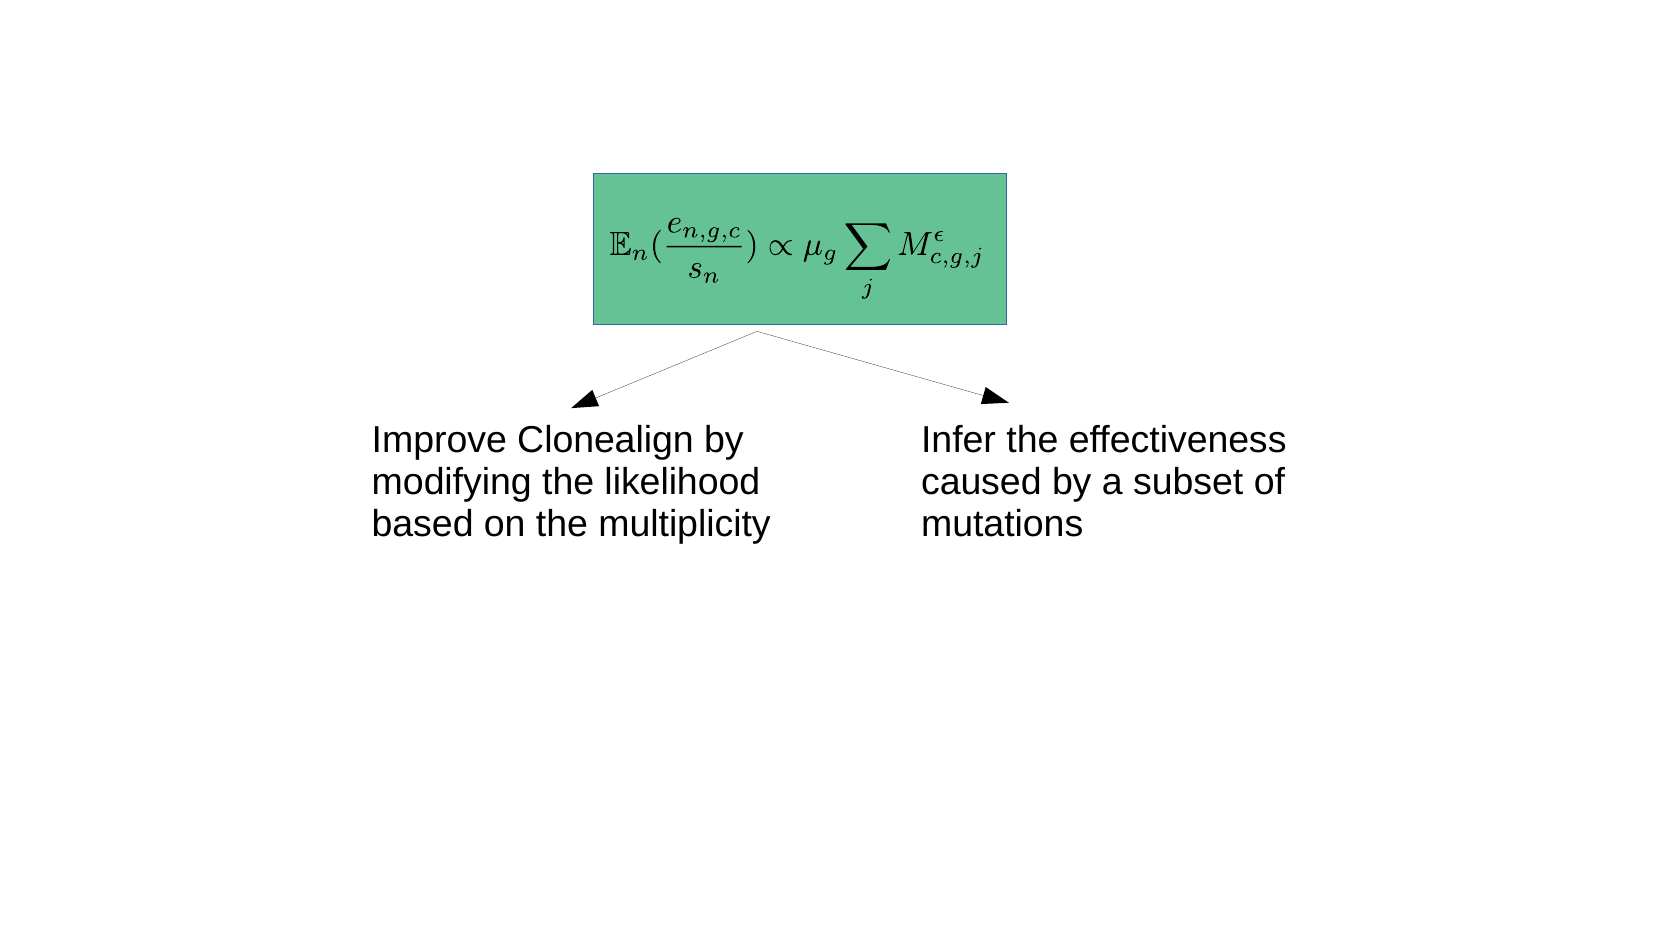

Improve Clonealign by modifying the likelihood based on the multiplicity
Infer the effectiveness caused by a subset of mutations